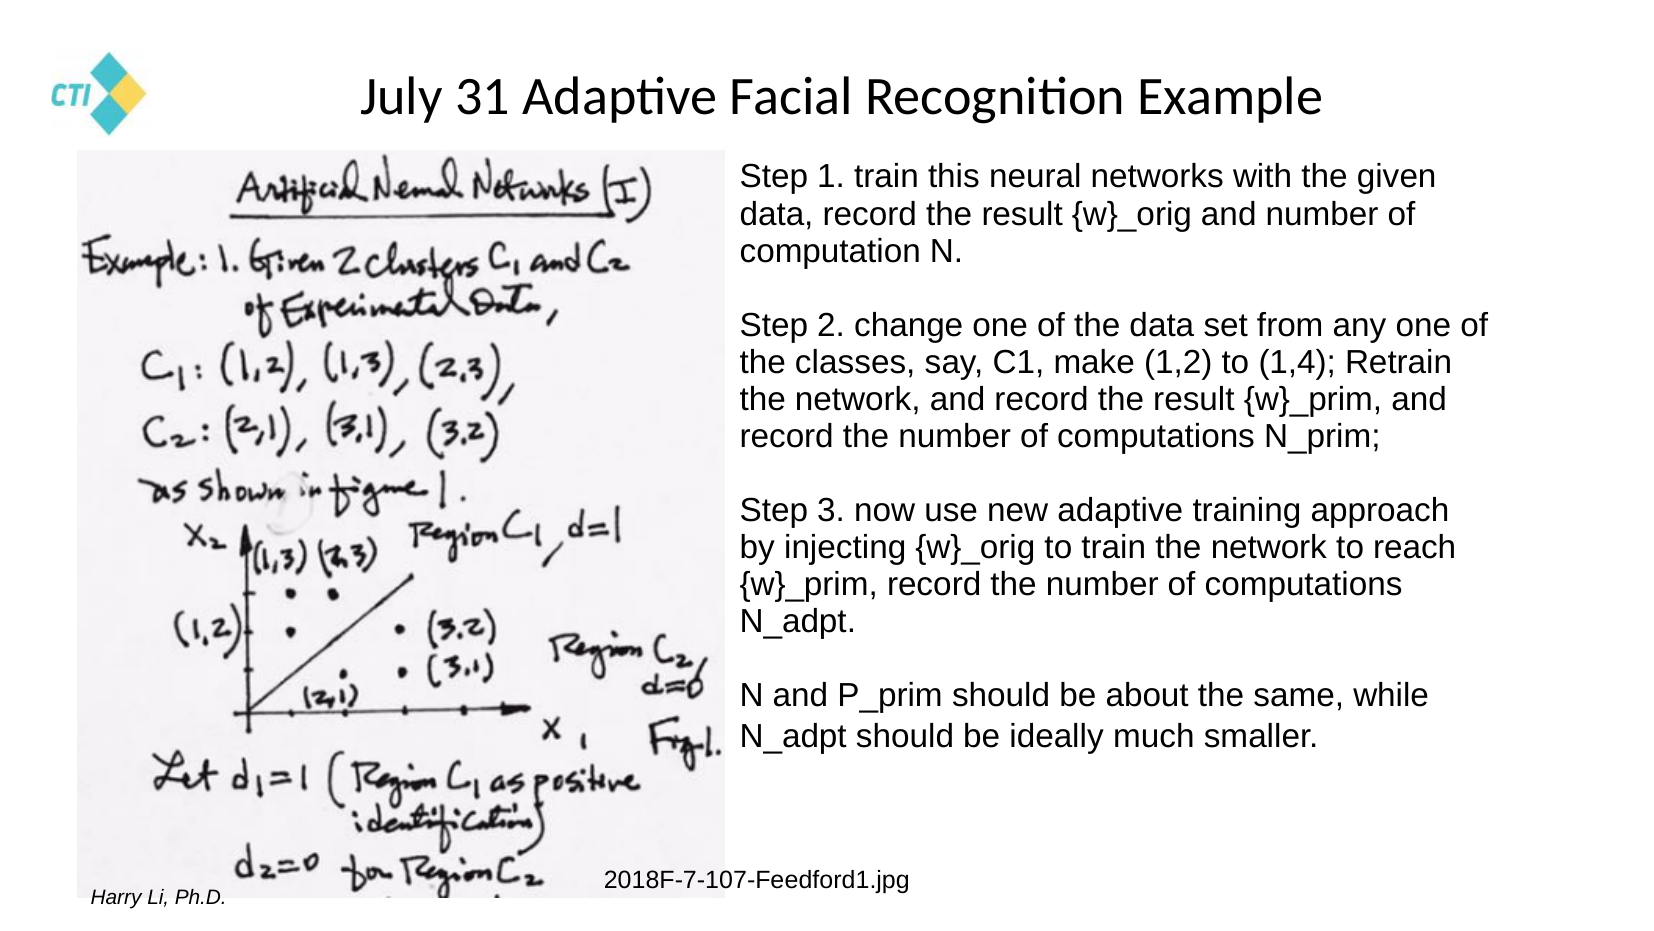

July 31 Adaptive Facial Recognition Example
Step 1. train this neural networks with the given data, record the result {w}_orig and number of computation N.
Step 2. change one of the data set from any one of the classes, say, C1, make (1,2) to (1,4); Retrain the network, and record the result {w}_prim, and record the number of computations N_prim;
Step 3. now use new adaptive training approach by injecting {w}_orig to train the network to reach {w}_prim, record the number of computations N_adpt.
N and P_prim should be about the same, while N_adpt should be ideally much smaller.
2018F-7-107-Feedford1.jpg
Harry Li, Ph.D.